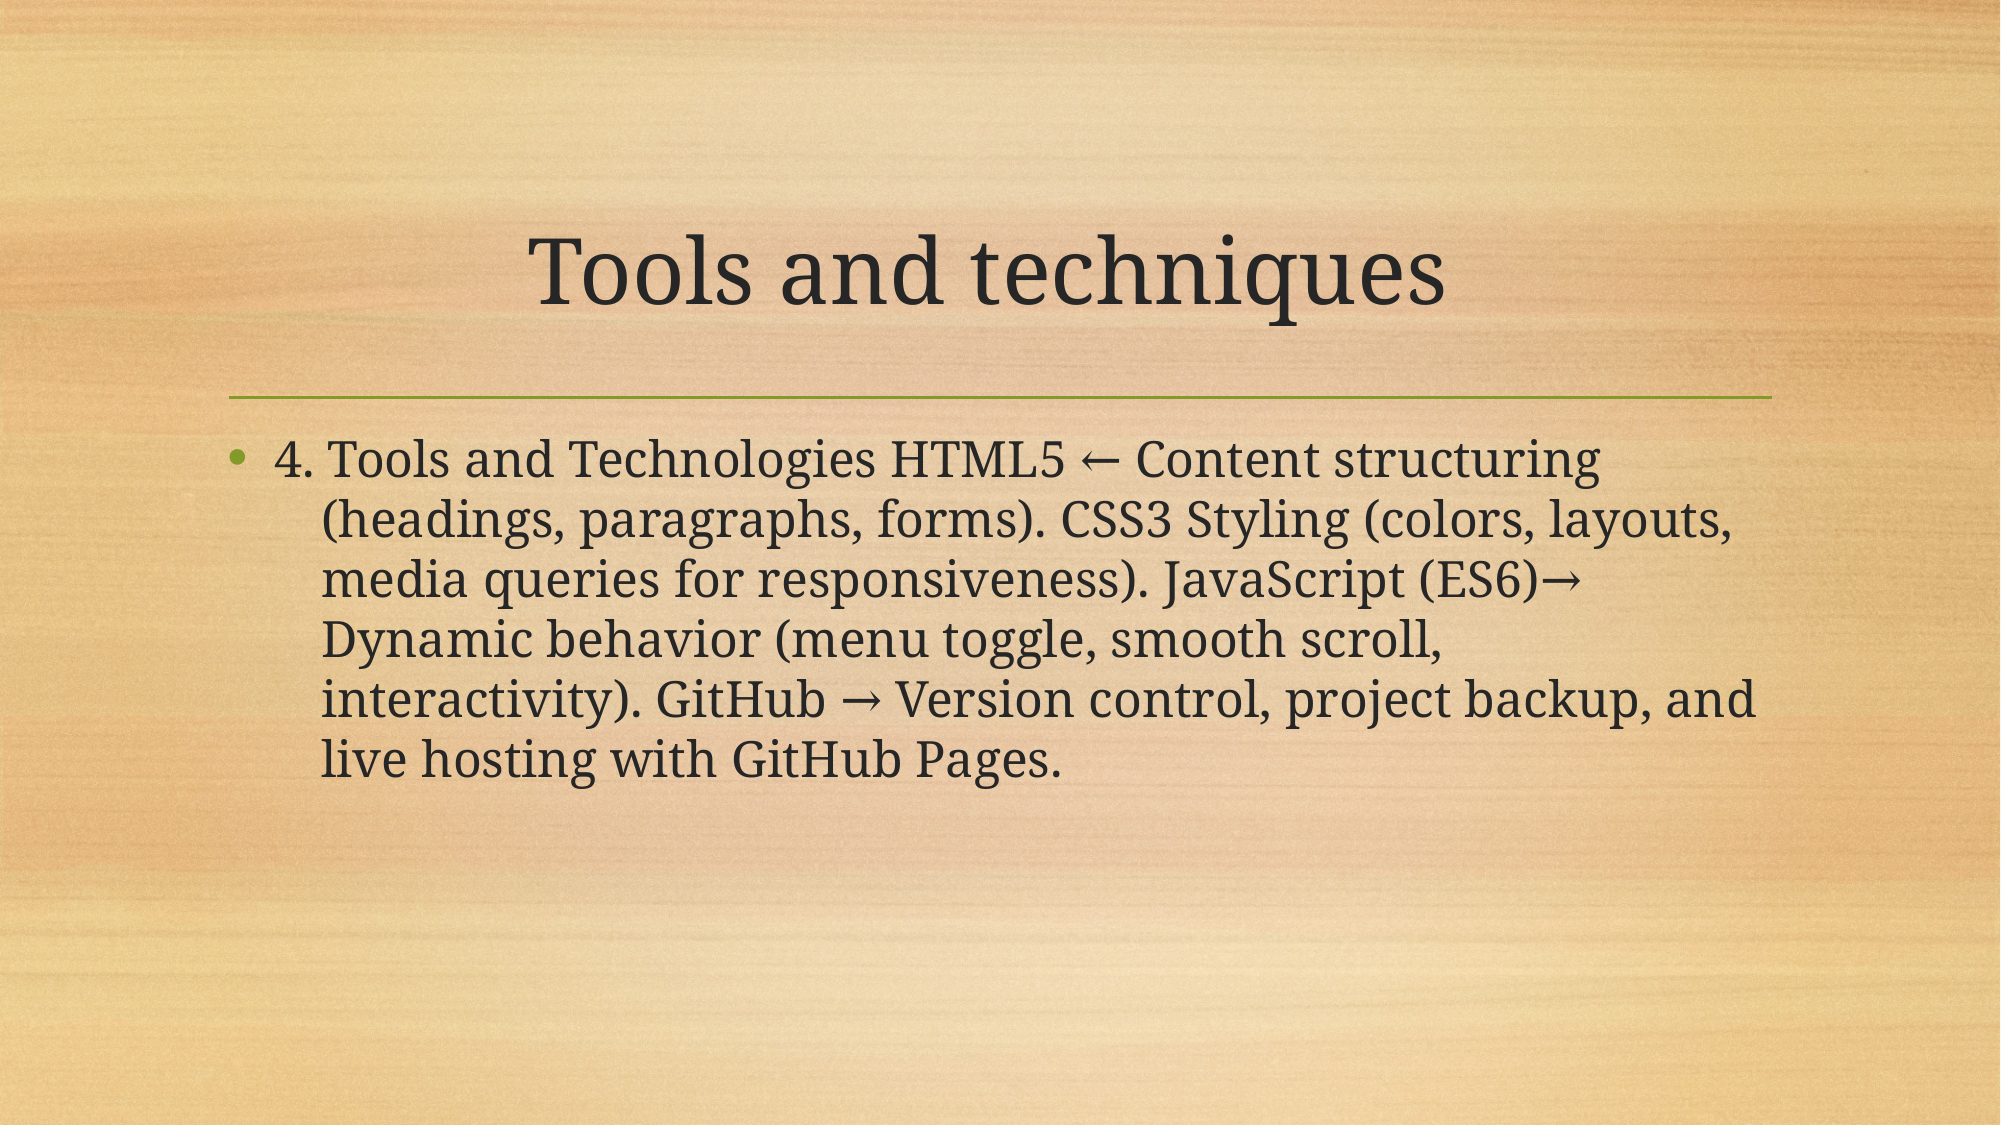

# Tools and techniques
4. Tools and Technologies HTML5 ← Content structuring (headings, paragraphs, forms). CSS3 Styling (colors, layouts, media queries for responsiveness). JavaScript (ES6)→ Dynamic behavior (menu toggle, smooth scroll, interactivity). GitHub → Version control, project backup, and live hosting with GitHub Pages.